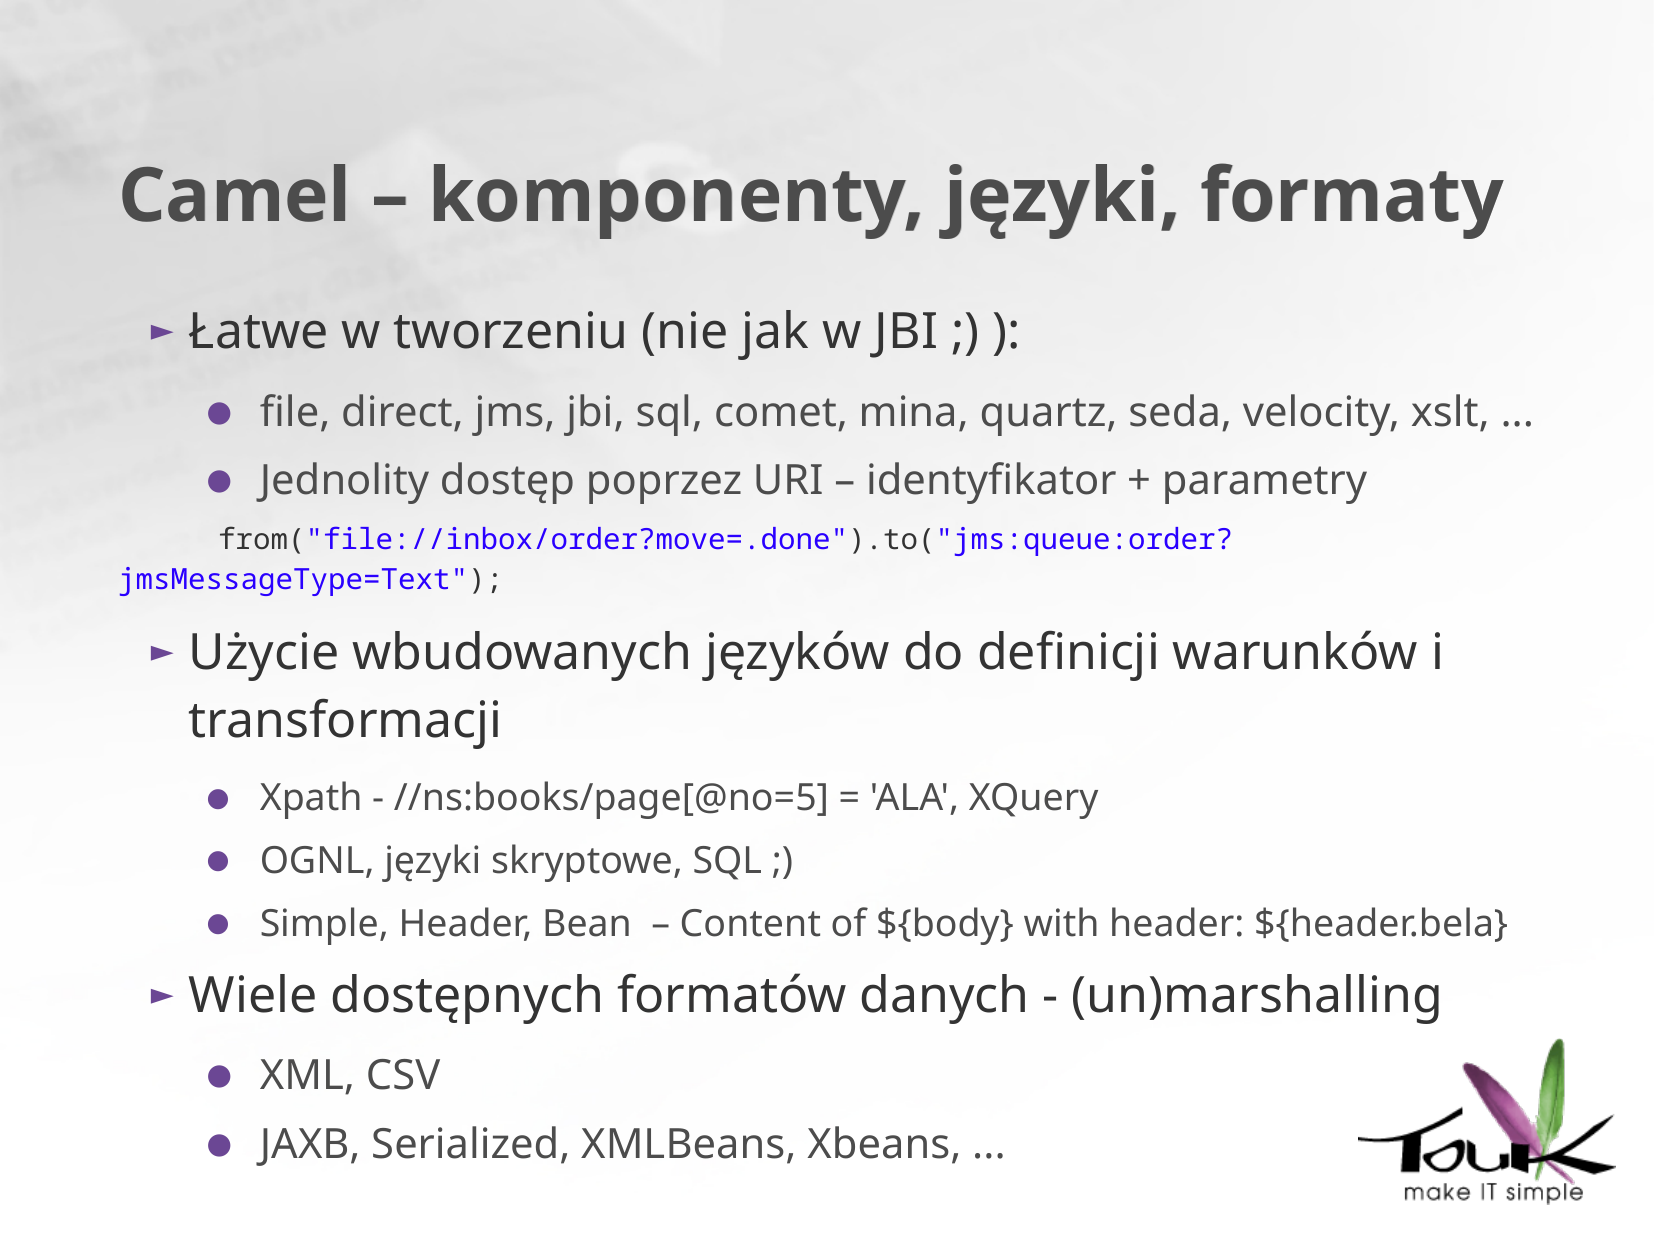

# Camel – komponenty, języki, formaty
Łatwe w tworzeniu (nie jak w JBI ;) ):
file, direct, jms, jbi, sql, comet, mina, quartz, seda, velocity, xslt, ...
Jednolity dostęp poprzez URI – identyfikator + parametry
 from("file://inbox/order?move=.done").to("jms:queue:order?jmsMessageType=Text");
Użycie wbudowanych języków do definicji warunków i transformacji
Xpath - //ns:books/page[@no=5] = 'ALA', XQuery
OGNL, języki skryptowe, SQL ;)
Simple, Header, Bean – Content of ${body} with header: ${header.bela}
Wiele dostępnych formatów danych - (un)marshalling
XML, CSV
JAXB, Serialized, XMLBeans, Xbeans, ...